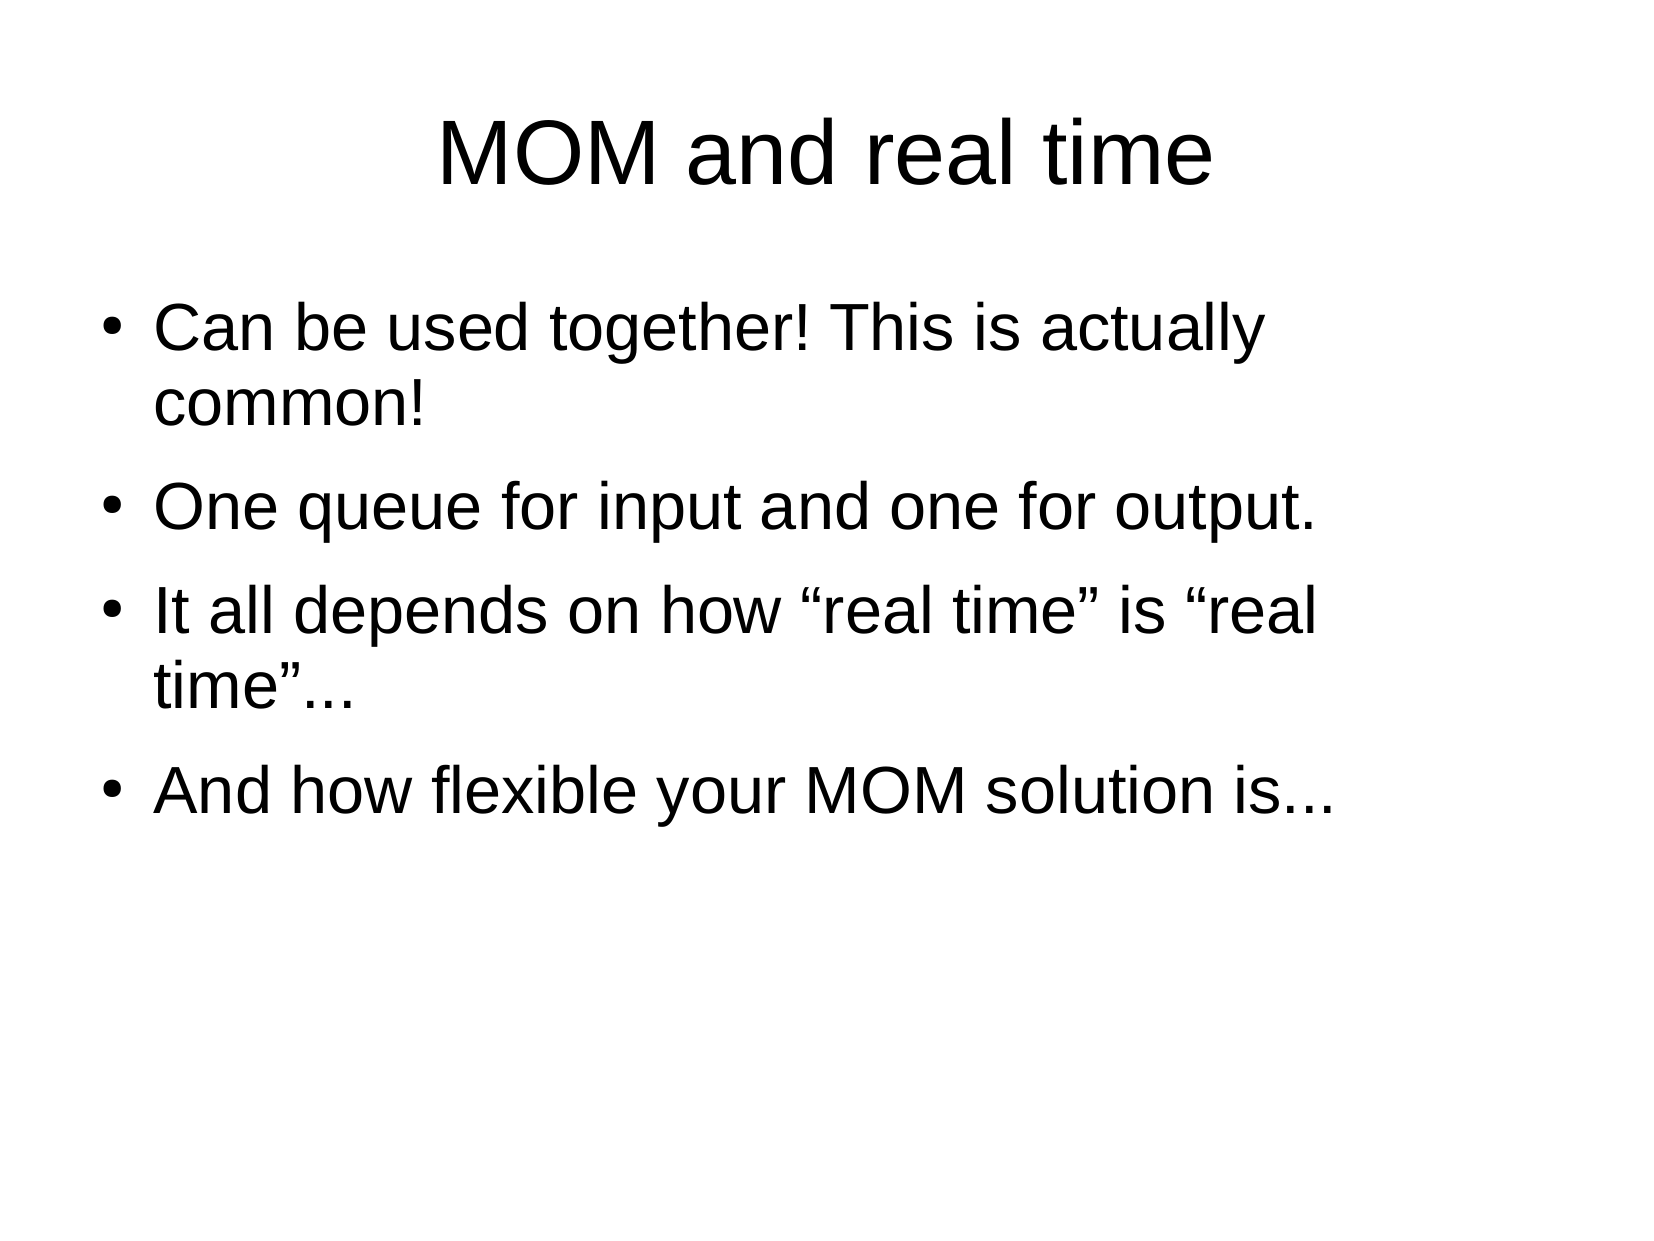

# MOM and real time
Can be used together! This is actually common!
One queue for input and one for output.
It all depends on how “real time” is “real time”...
And how flexible your MOM solution is...